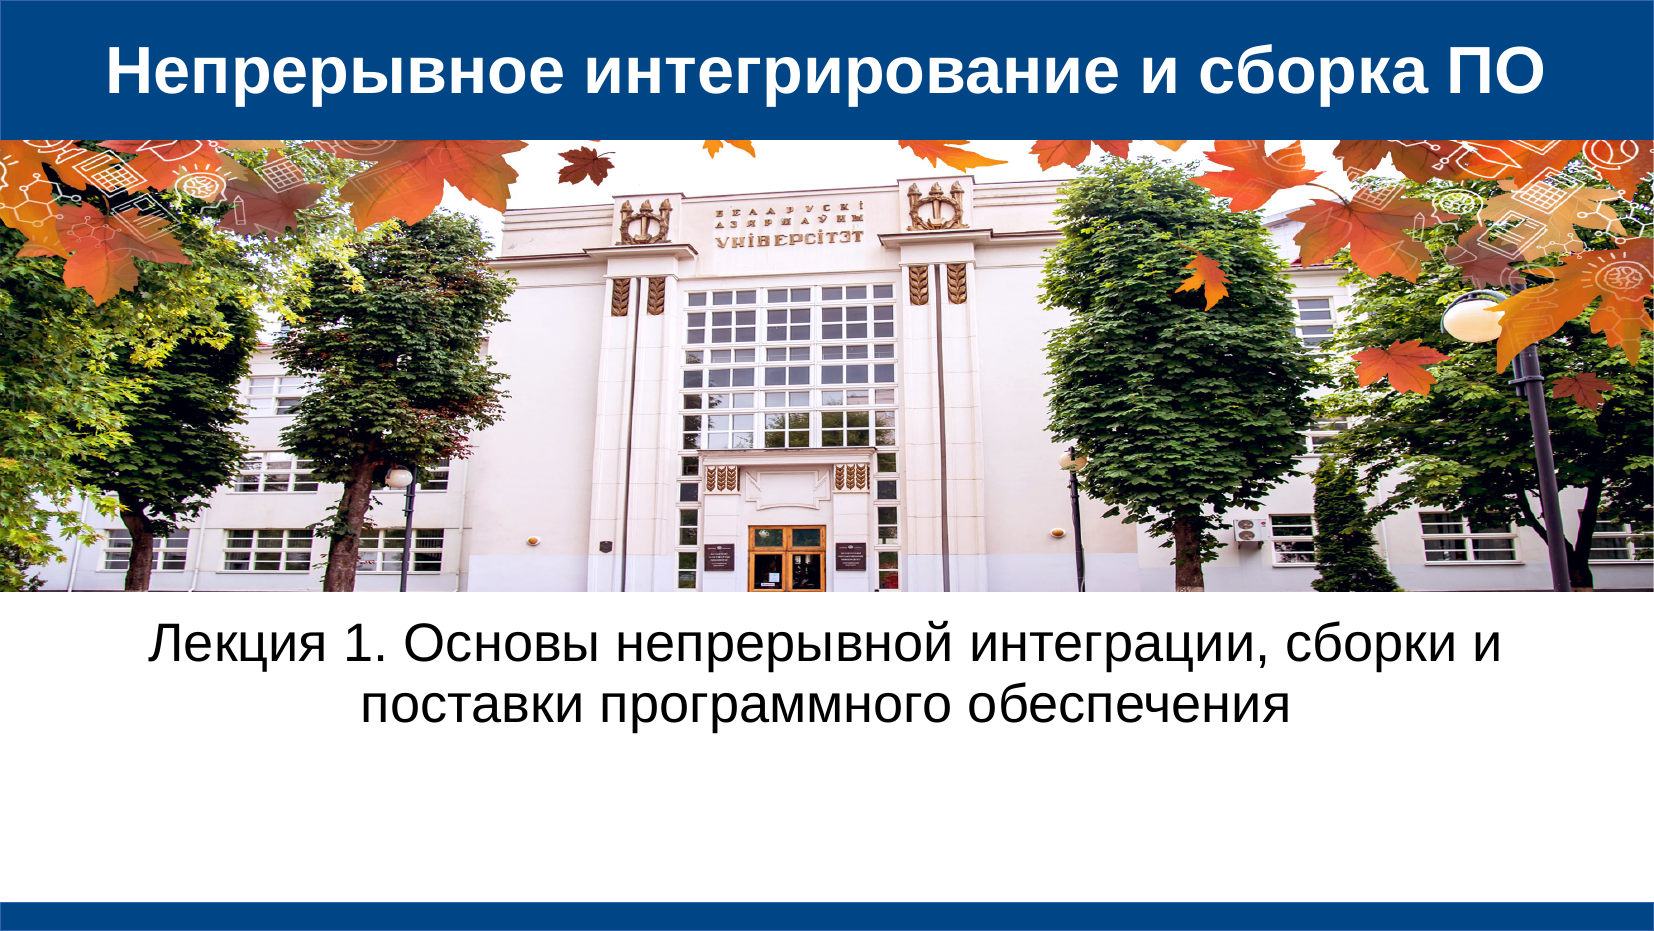

# Непрерывное интегрирование и сборка ПО
Лекция 1. Основы непрерывной интеграции, сборки и поставки программного обеспечения